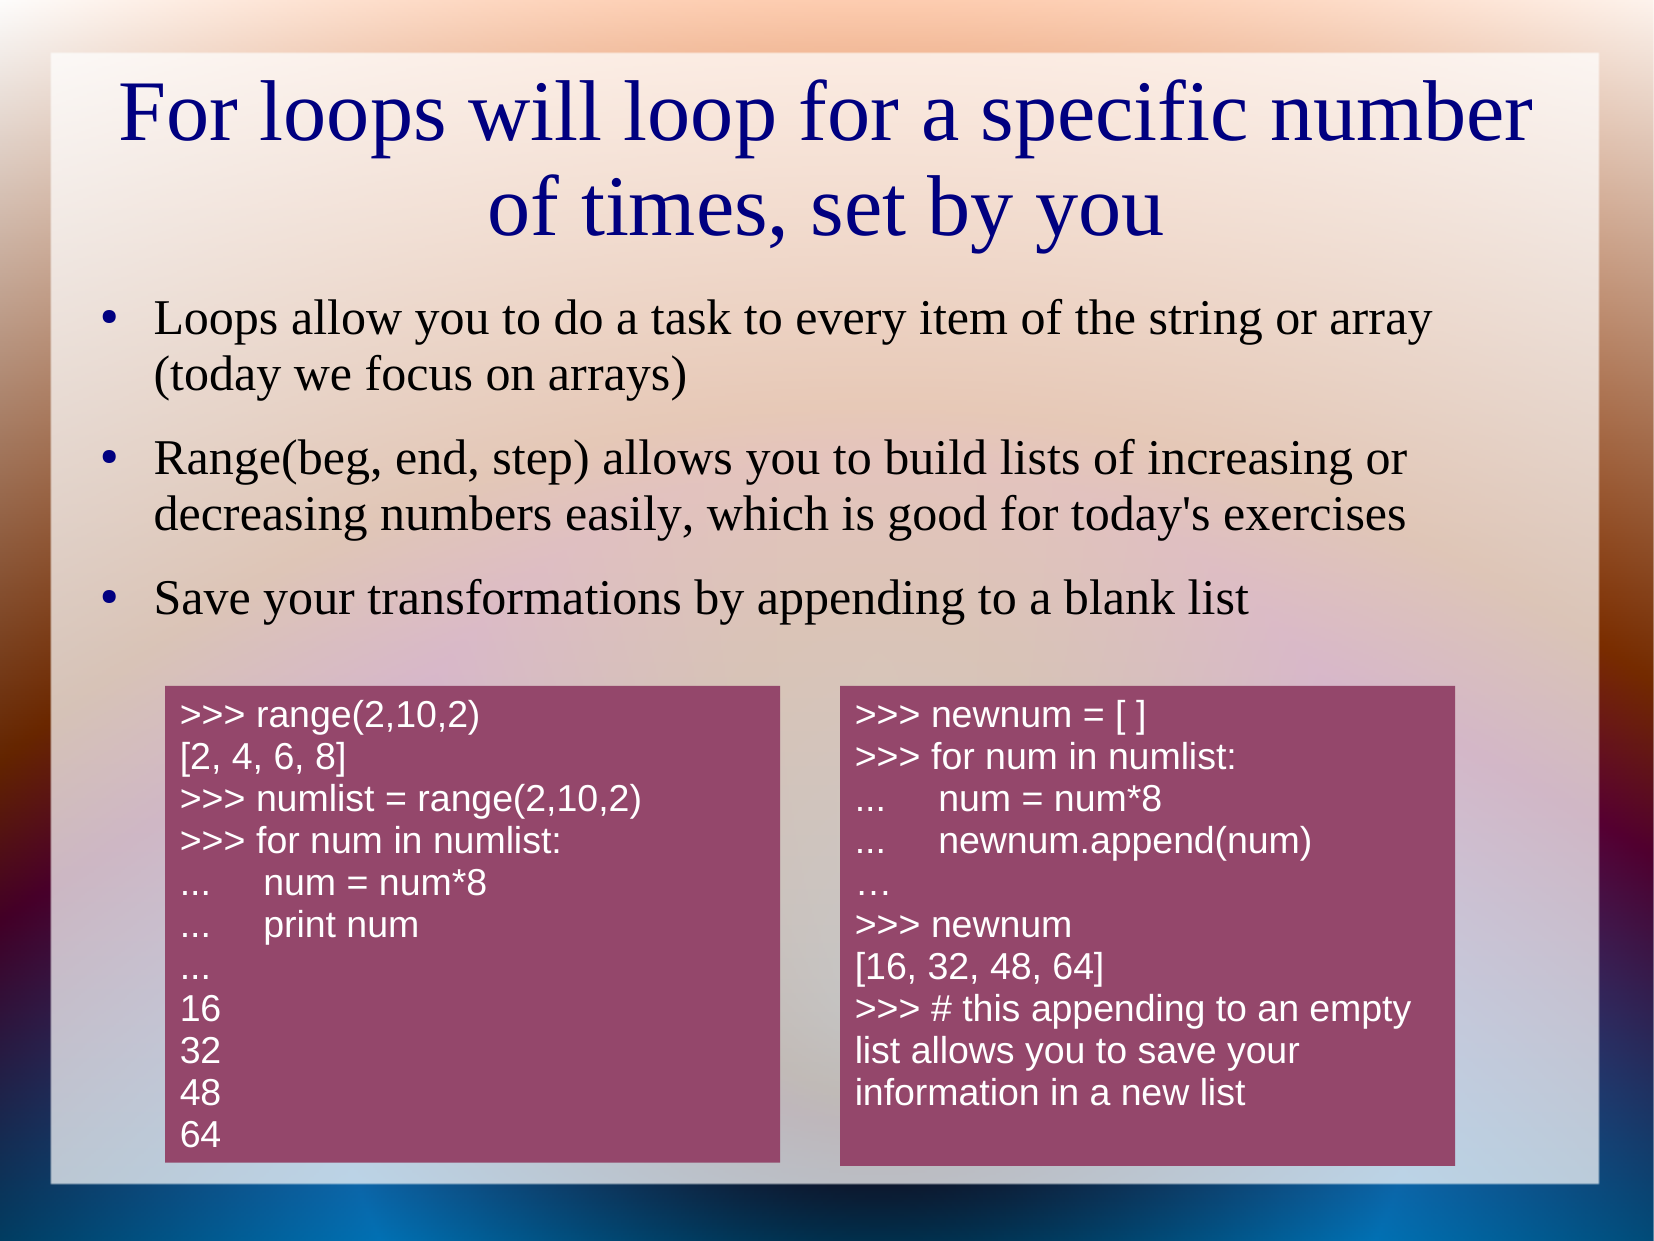

# For loops will loop for a specific number of times, set by you
Loops allow you to do a task to every item of the string or array (today we focus on arrays)
Range(beg, end, step) allows you to build lists of increasing or decreasing numbers easily, which is good for today's exercises
Save your transformations by appending to a blank list
>>> range(2,10,2)
[2, 4, 6, 8]
>>> numlist = range(2,10,2)
>>> for num in numlist:
... num = num*8
... print num
...
16
32
48
64
>>> newnum = [ ]
>>> for num in numlist:
... num = num*8
... newnum.append(num)
…
>>> newnum
[16, 32, 48, 64]
>>> # this appending to an empty list allows you to save your information in a new list